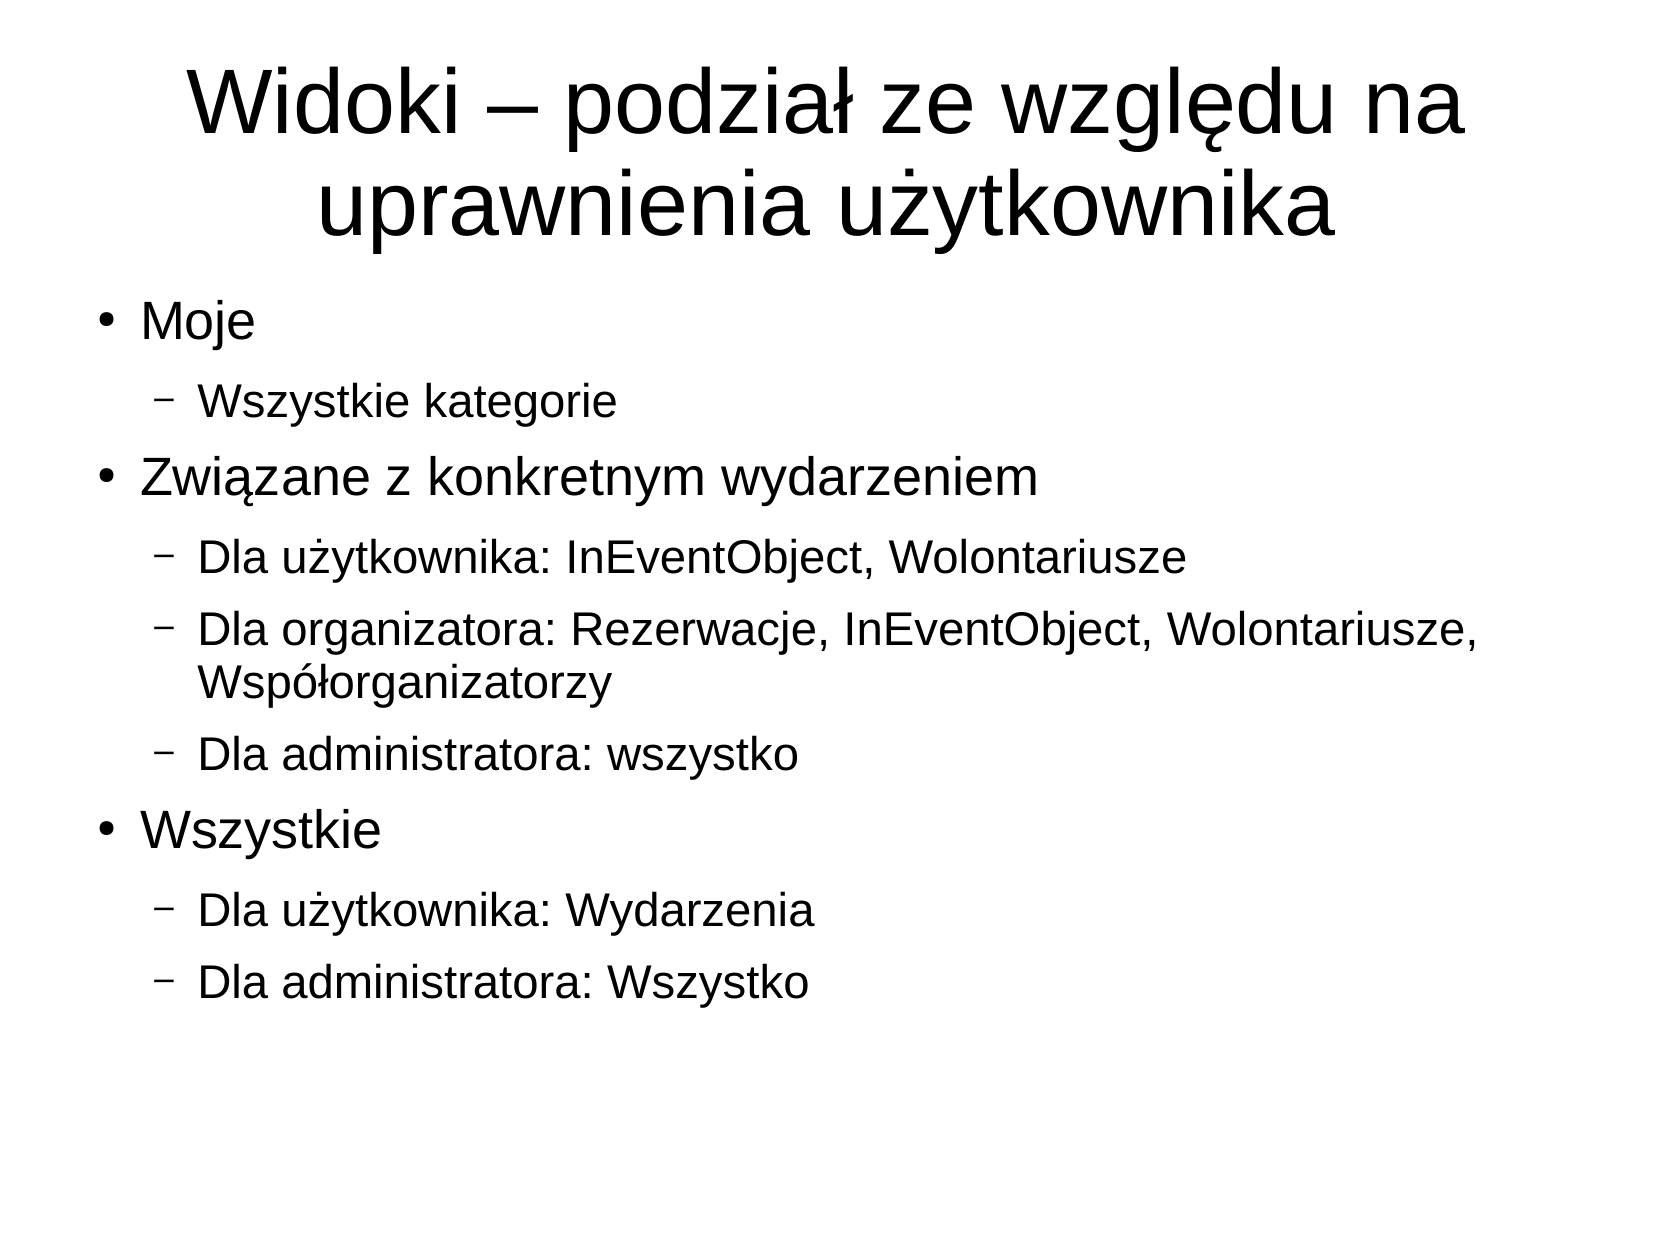

# Widoki – podział ze względu na uprawnienia użytkownika
Moje
Wszystkie kategorie
Związane z konkretnym wydarzeniem
Dla użytkownika: InEventObject, Wolontariusze
Dla organizatora: Rezerwacje, InEventObject, Wolontariusze, Współorganizatorzy
Dla administratora: wszystko
Wszystkie
Dla użytkownika: Wydarzenia
Dla administratora: Wszystko